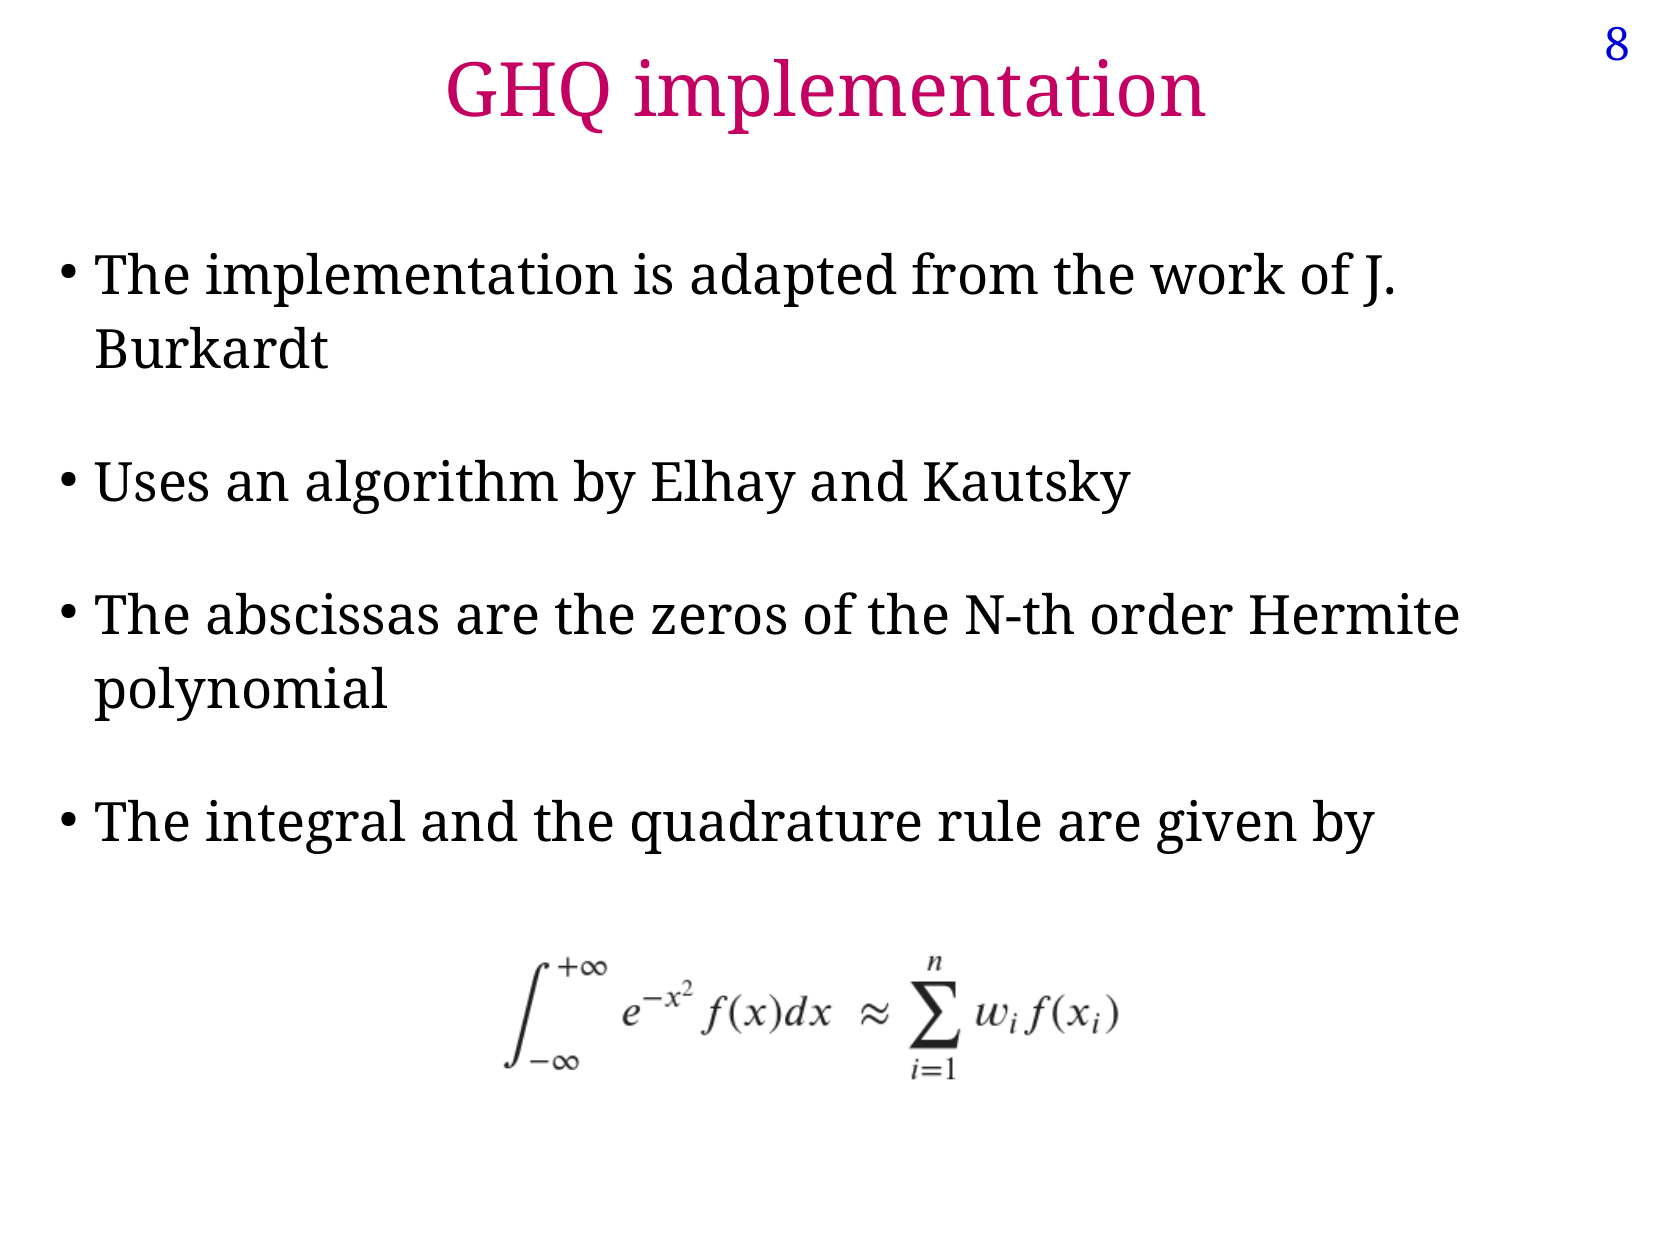

8
# GHQ implementation
The implementation is adapted from the work of J. Burkardt
Uses an algorithm by Elhay and Kautsky
The abscissas are the zeros of the N-th order Hermite polynomial
The integral and the quadrature rule are given by